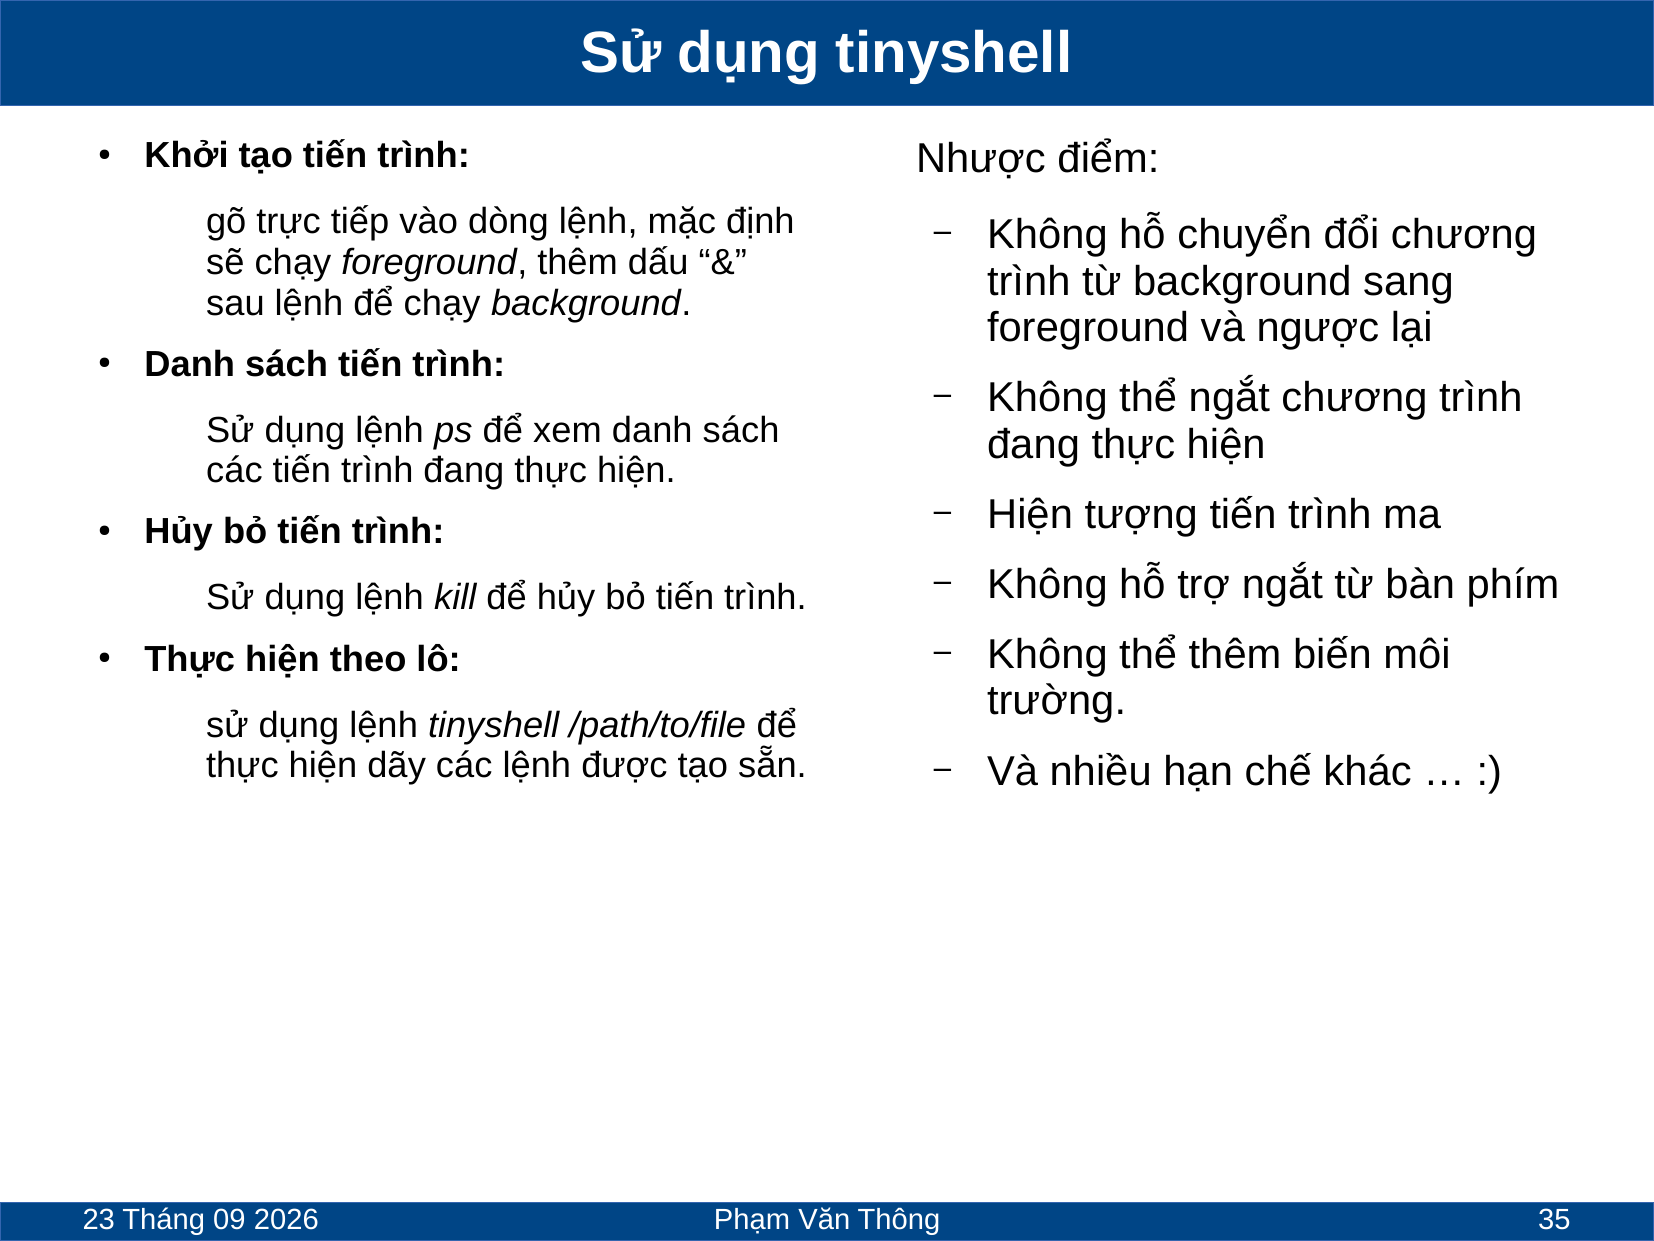

# Sử dụng tinyshell
Khởi tạo tiến trình:
gõ trực tiếp vào dòng lệnh, mặc định sẽ chạy foreground, thêm dấu “&” sau lệnh để chạy background.
Danh sách tiến trình:
Sử dụng lệnh ps để xem danh sách các tiến trình đang thực hiện.
Hủy bỏ tiến trình:
Sử dụng lệnh kill để hủy bỏ tiến trình.
Thực hiện theo lô:
sử dụng lệnh tinyshell /path/to/file để thực hiện dãy các lệnh được tạo sẵn.
Nhược điểm:
Không hỗ chuyển đổi chương trình từ background sang foreground và ngược lại
Không thể ngắt chương trình đang thực hiện
Hiện tượng tiến trình ma
Không hỗ trợ ngắt từ bàn phím
Không thể thêm biến môi trường.
Và nhiều hạn chế khác … :)
Phạm Văn Thông
35